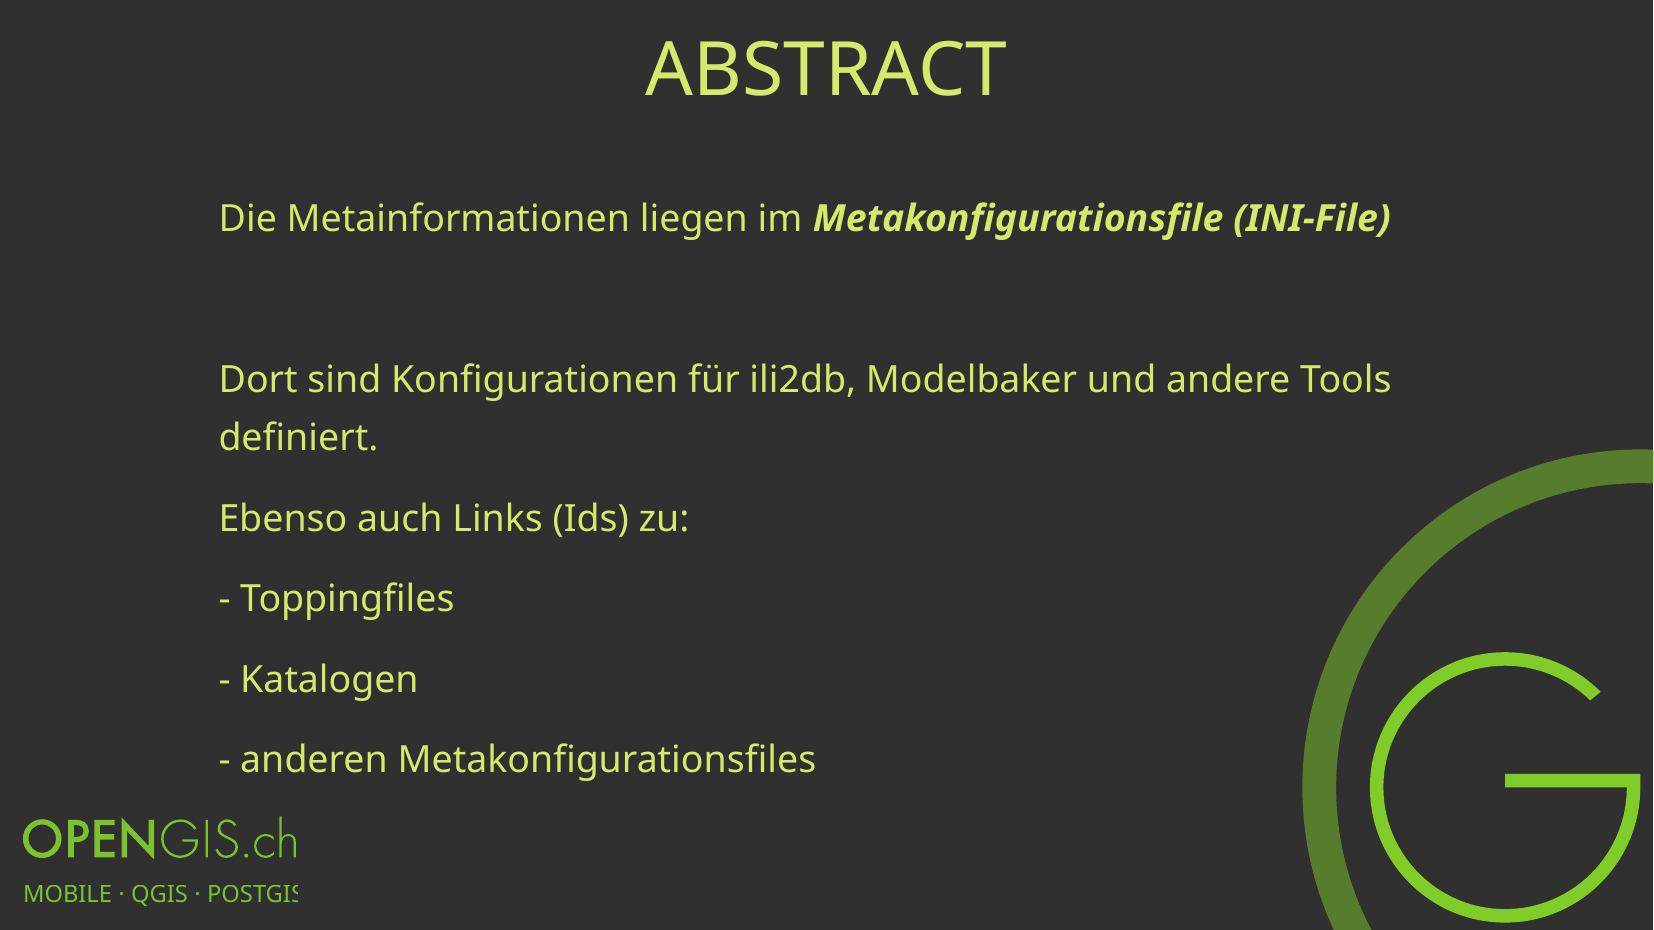

# ABSTRACT
Die Metainformationen liegen im Metakonfigurationsfile (INI-File)
Dort sind Konfigurationen für ili2db, Modelbaker und andere Tools definiert.
Ebenso auch Links (Ids) zu:
- Toppingfiles
- Katalogen
- anderen Metakonfigurationsfiles